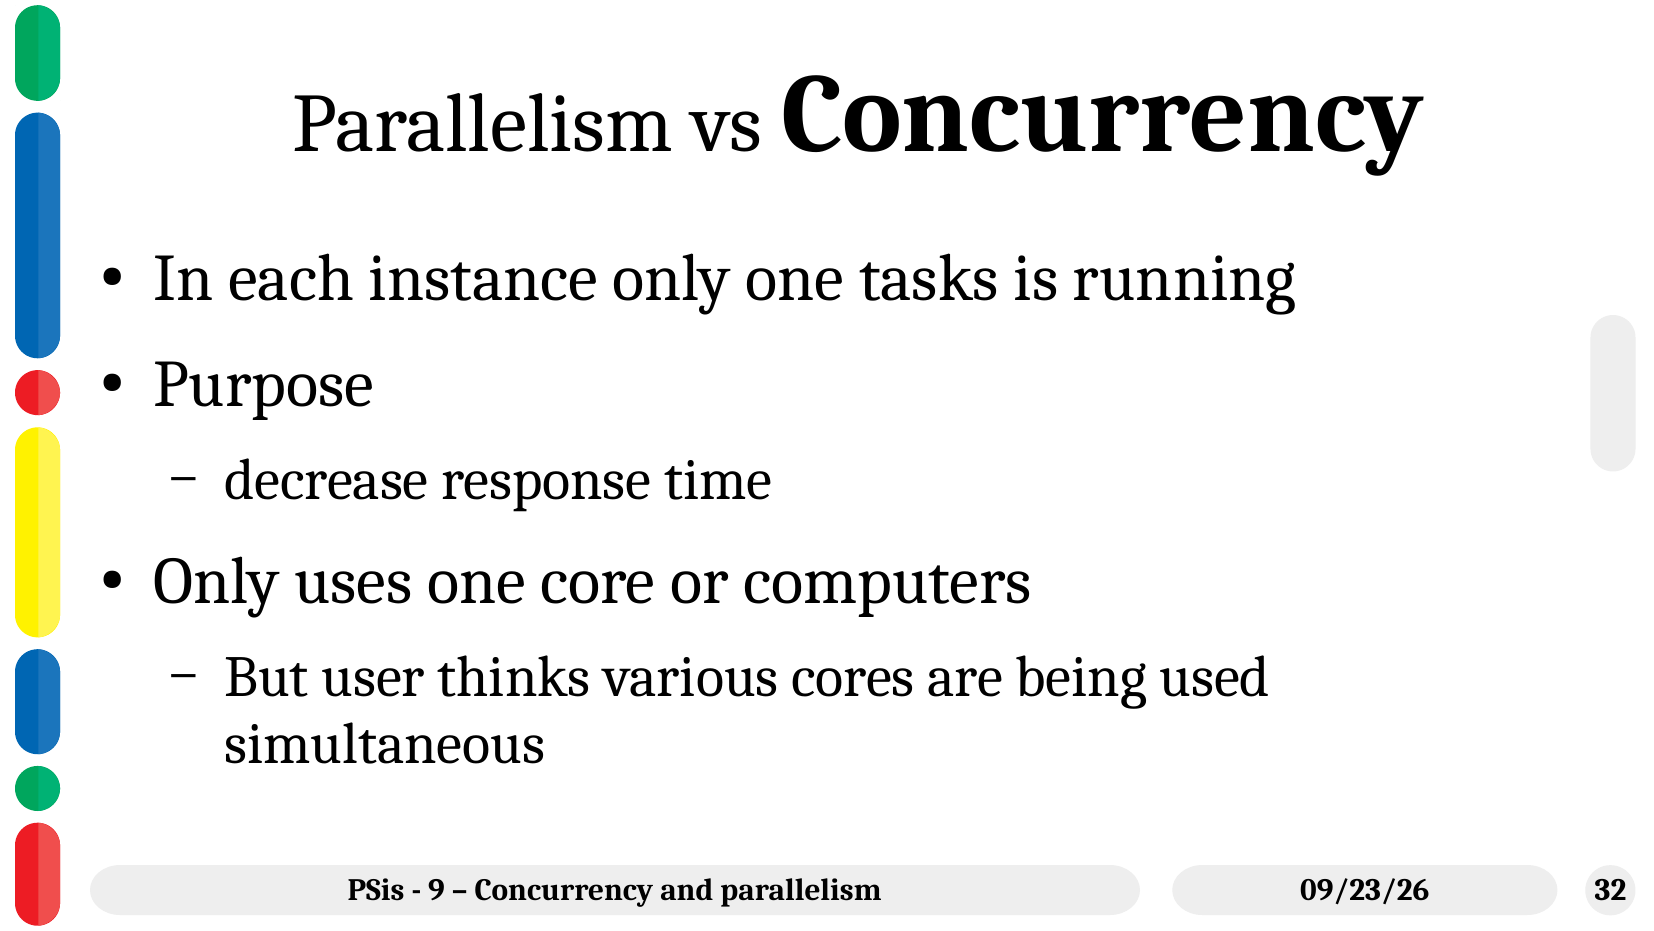

# Parallelism vs Concurrency
In each instance only one tasks is running
Purpose
decrease response time
Only uses one core or computers
But user thinks various cores are being used simultaneous
PSis - 9 – Concurrency and parallelism
32